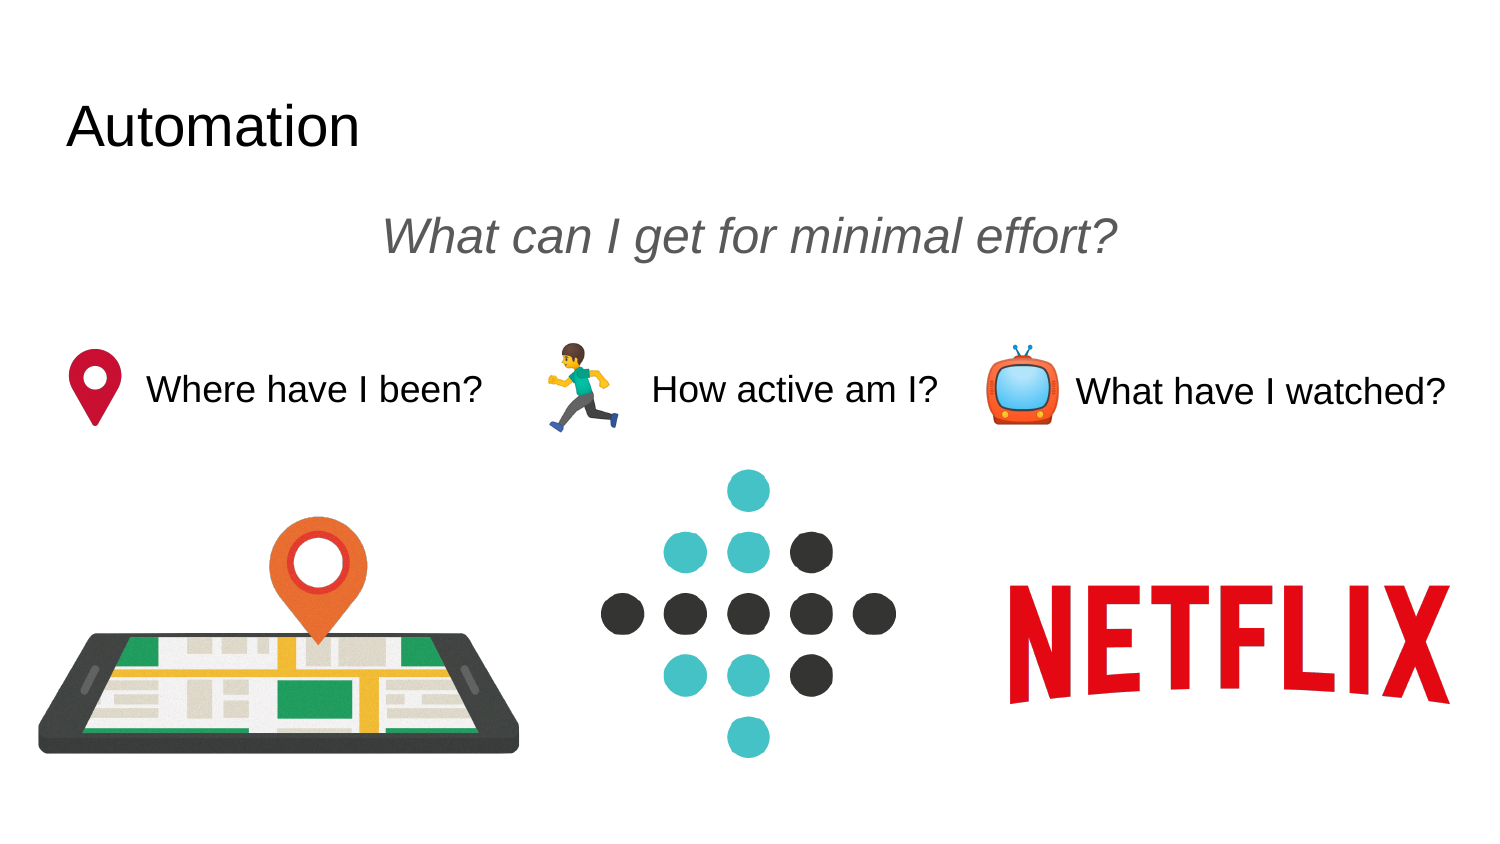

# Automation
What can I get for minimal effort?
What have I watched?
Where have I been?
How active am I?